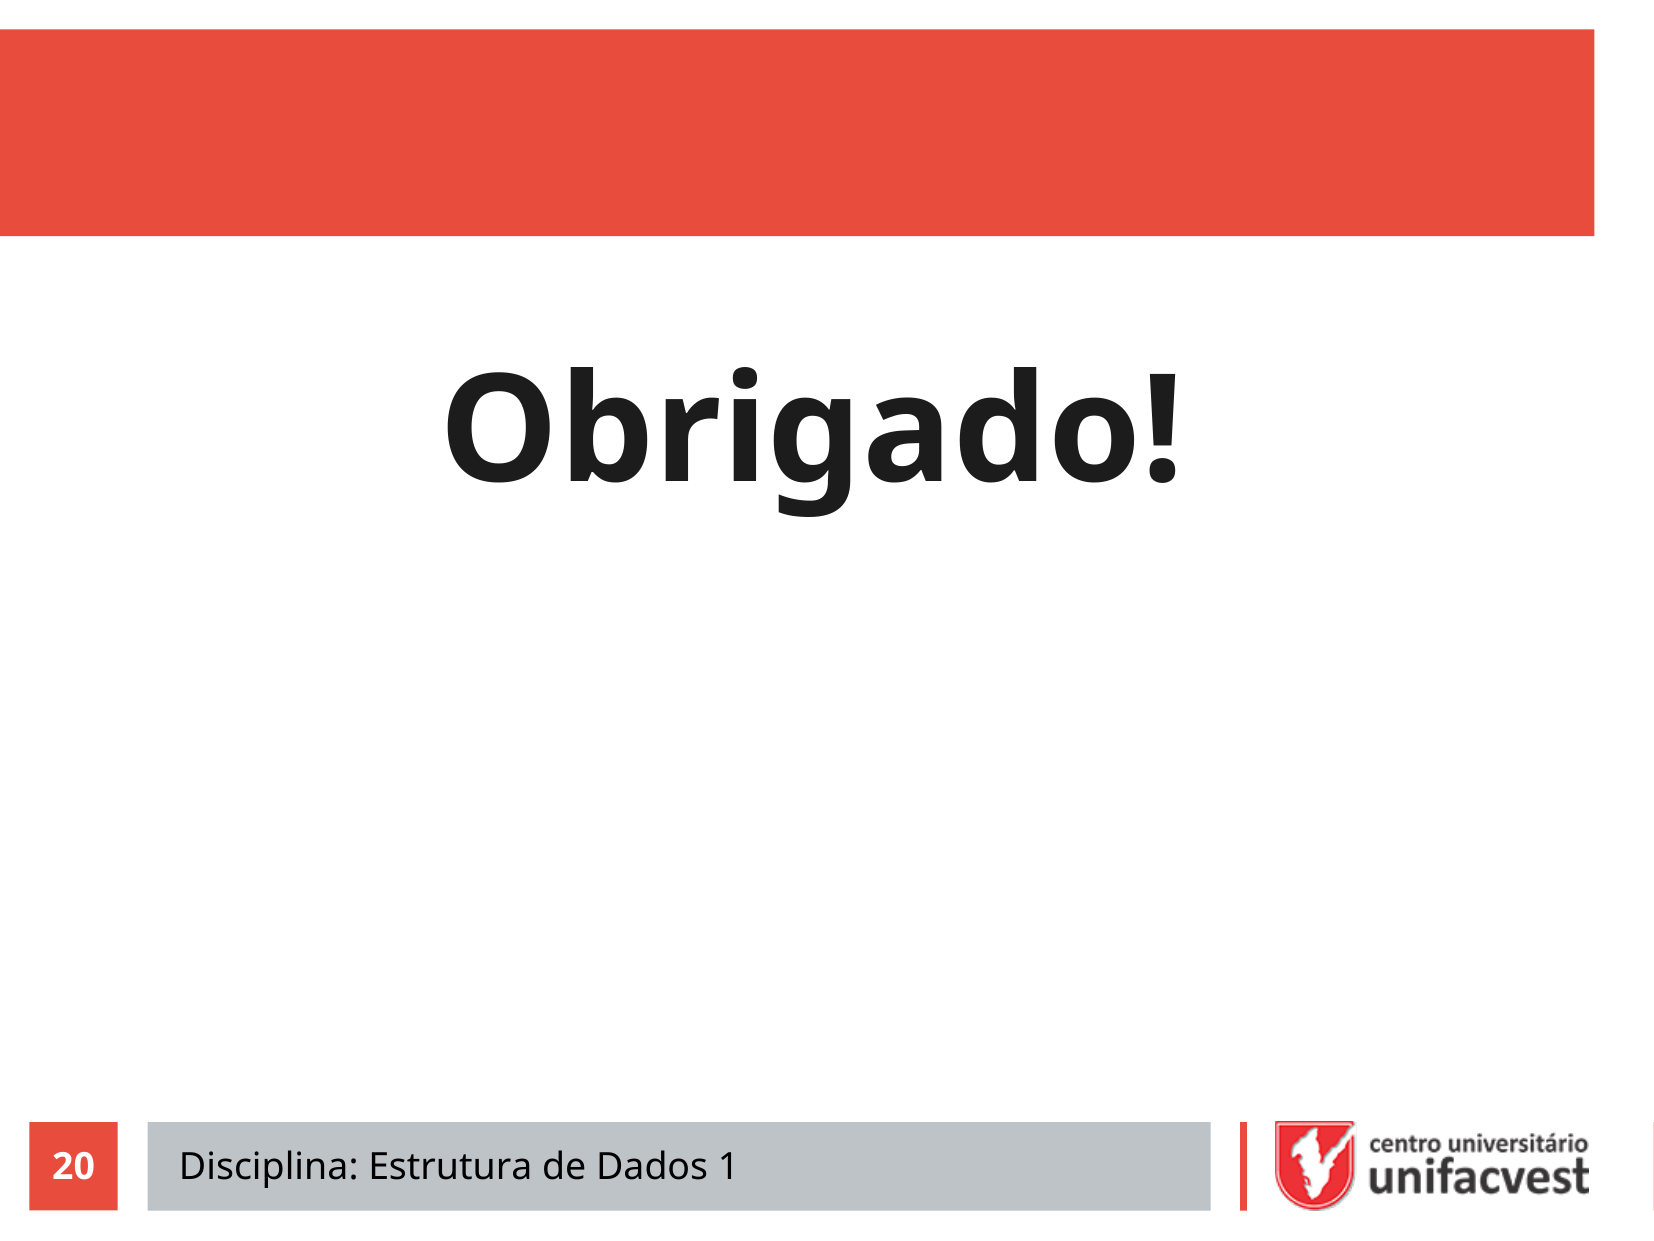

# Obrigado!
20
Disciplina: Estrutura de Dados 1